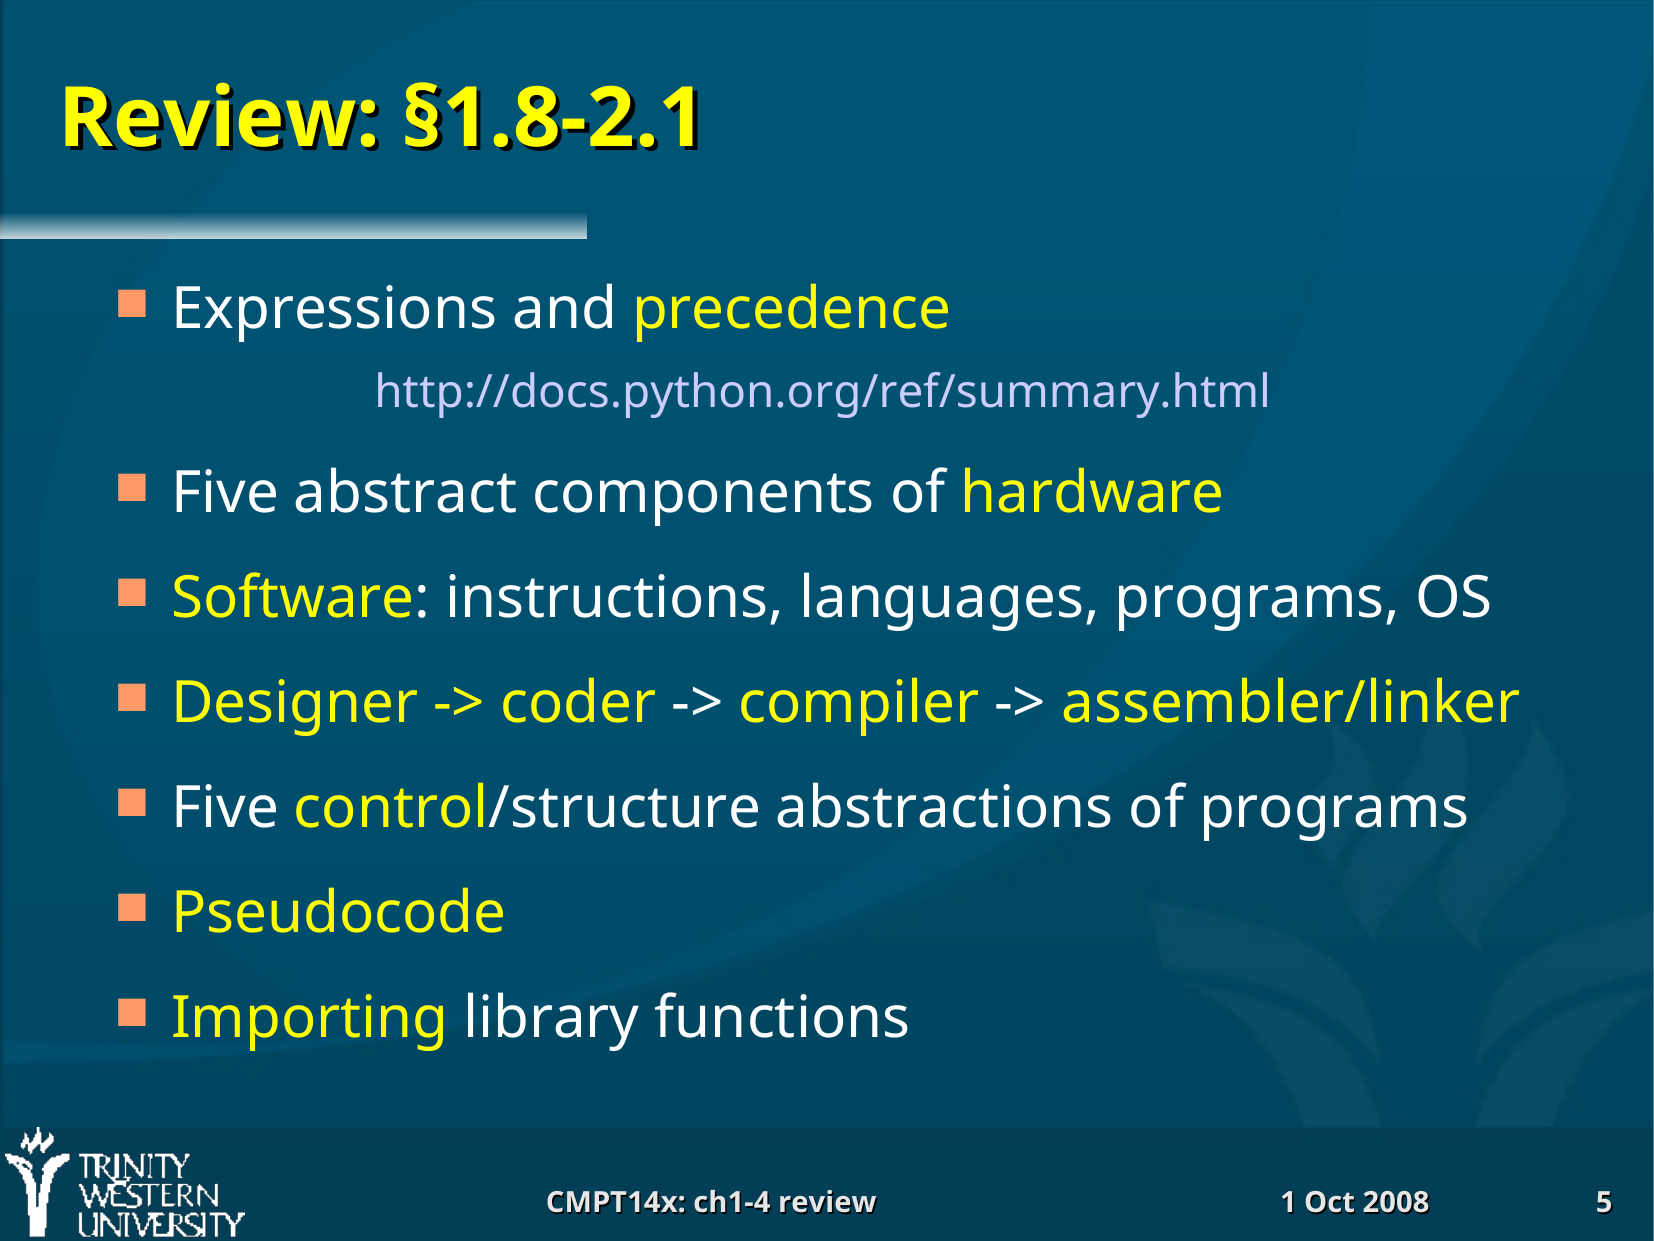

# Review: §1.8-2.1
Expressions and precedence
		http://docs.python.org/ref/summary.html
Five abstract components of hardware
Software: instructions, languages, programs, OS
Designer -> coder -> compiler -> assembler/linker
Five control/structure abstractions of programs
Pseudocode
Importing library functions
CMPT14x: ch1-4 review
1 Oct 2008
5